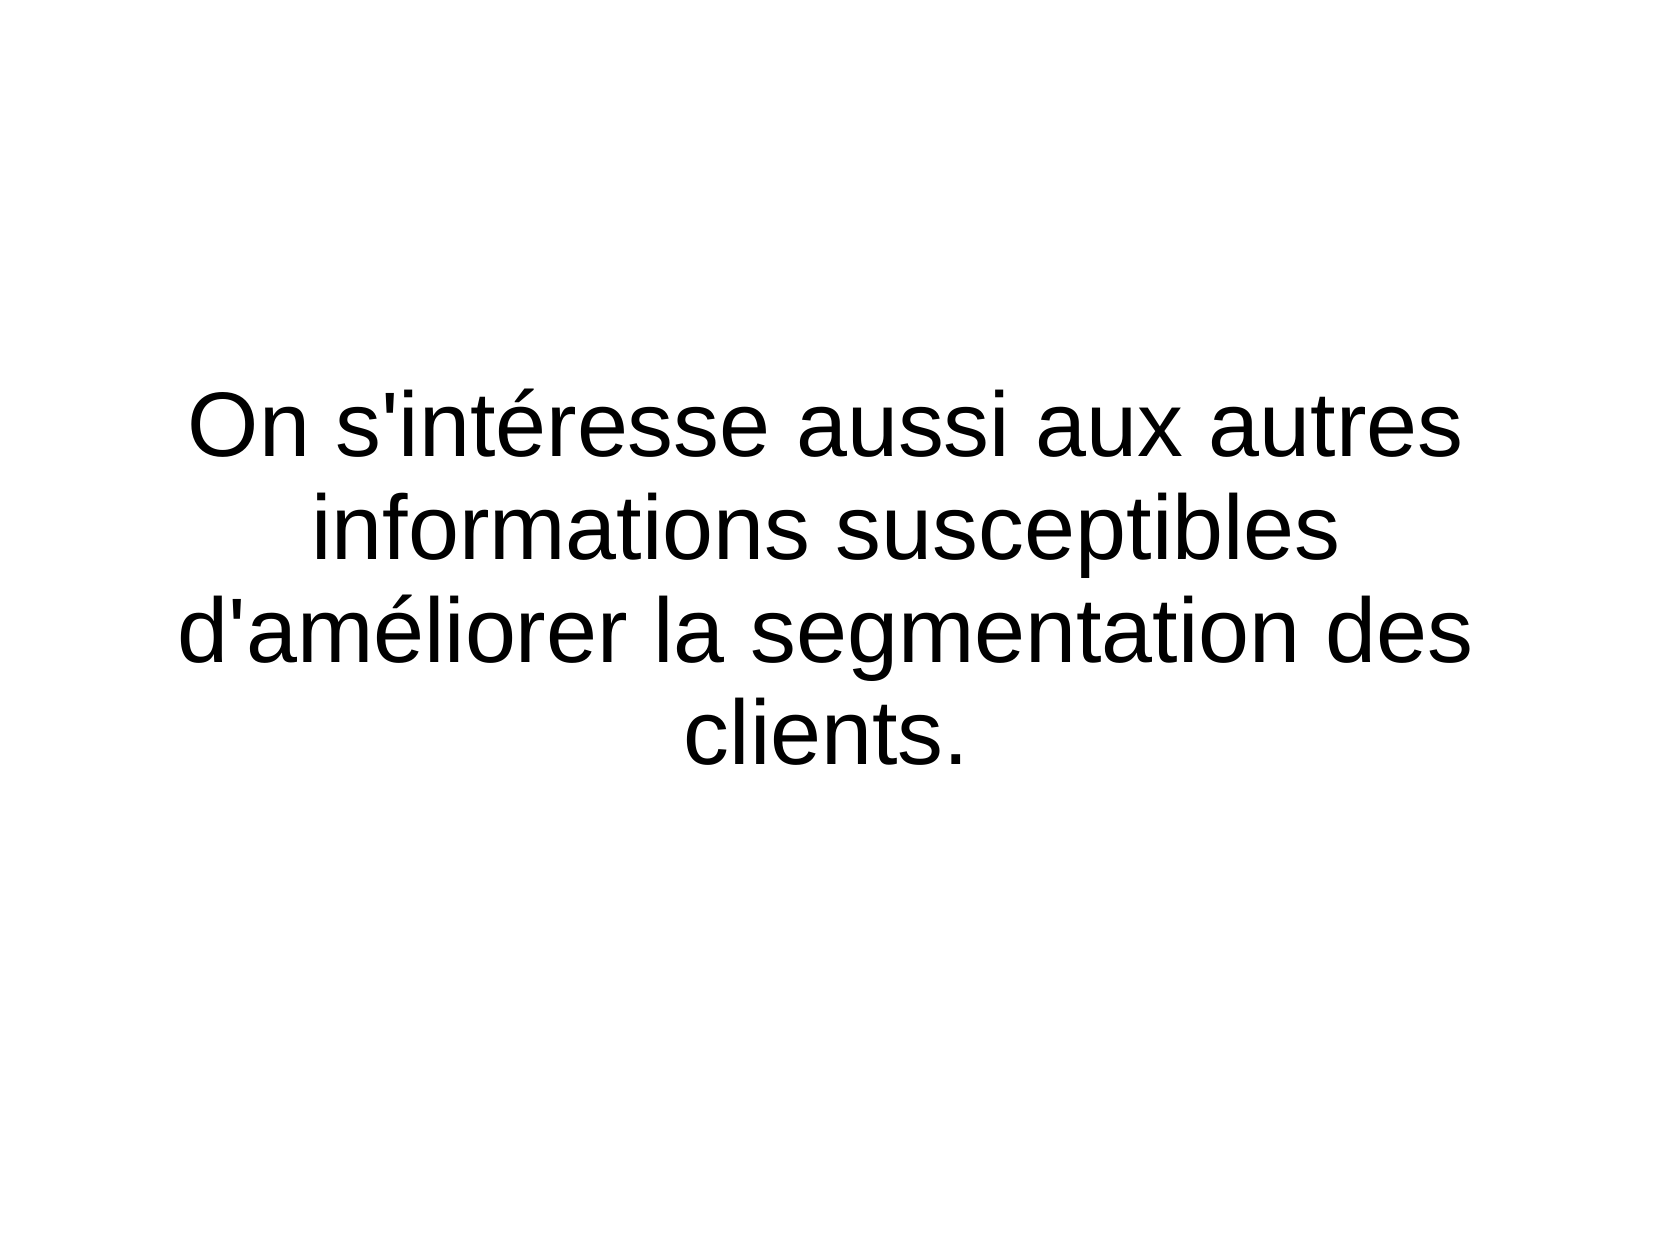

# On s'intéresse aussi aux autres informations susceptibles d'améliorer la segmentation des clients.